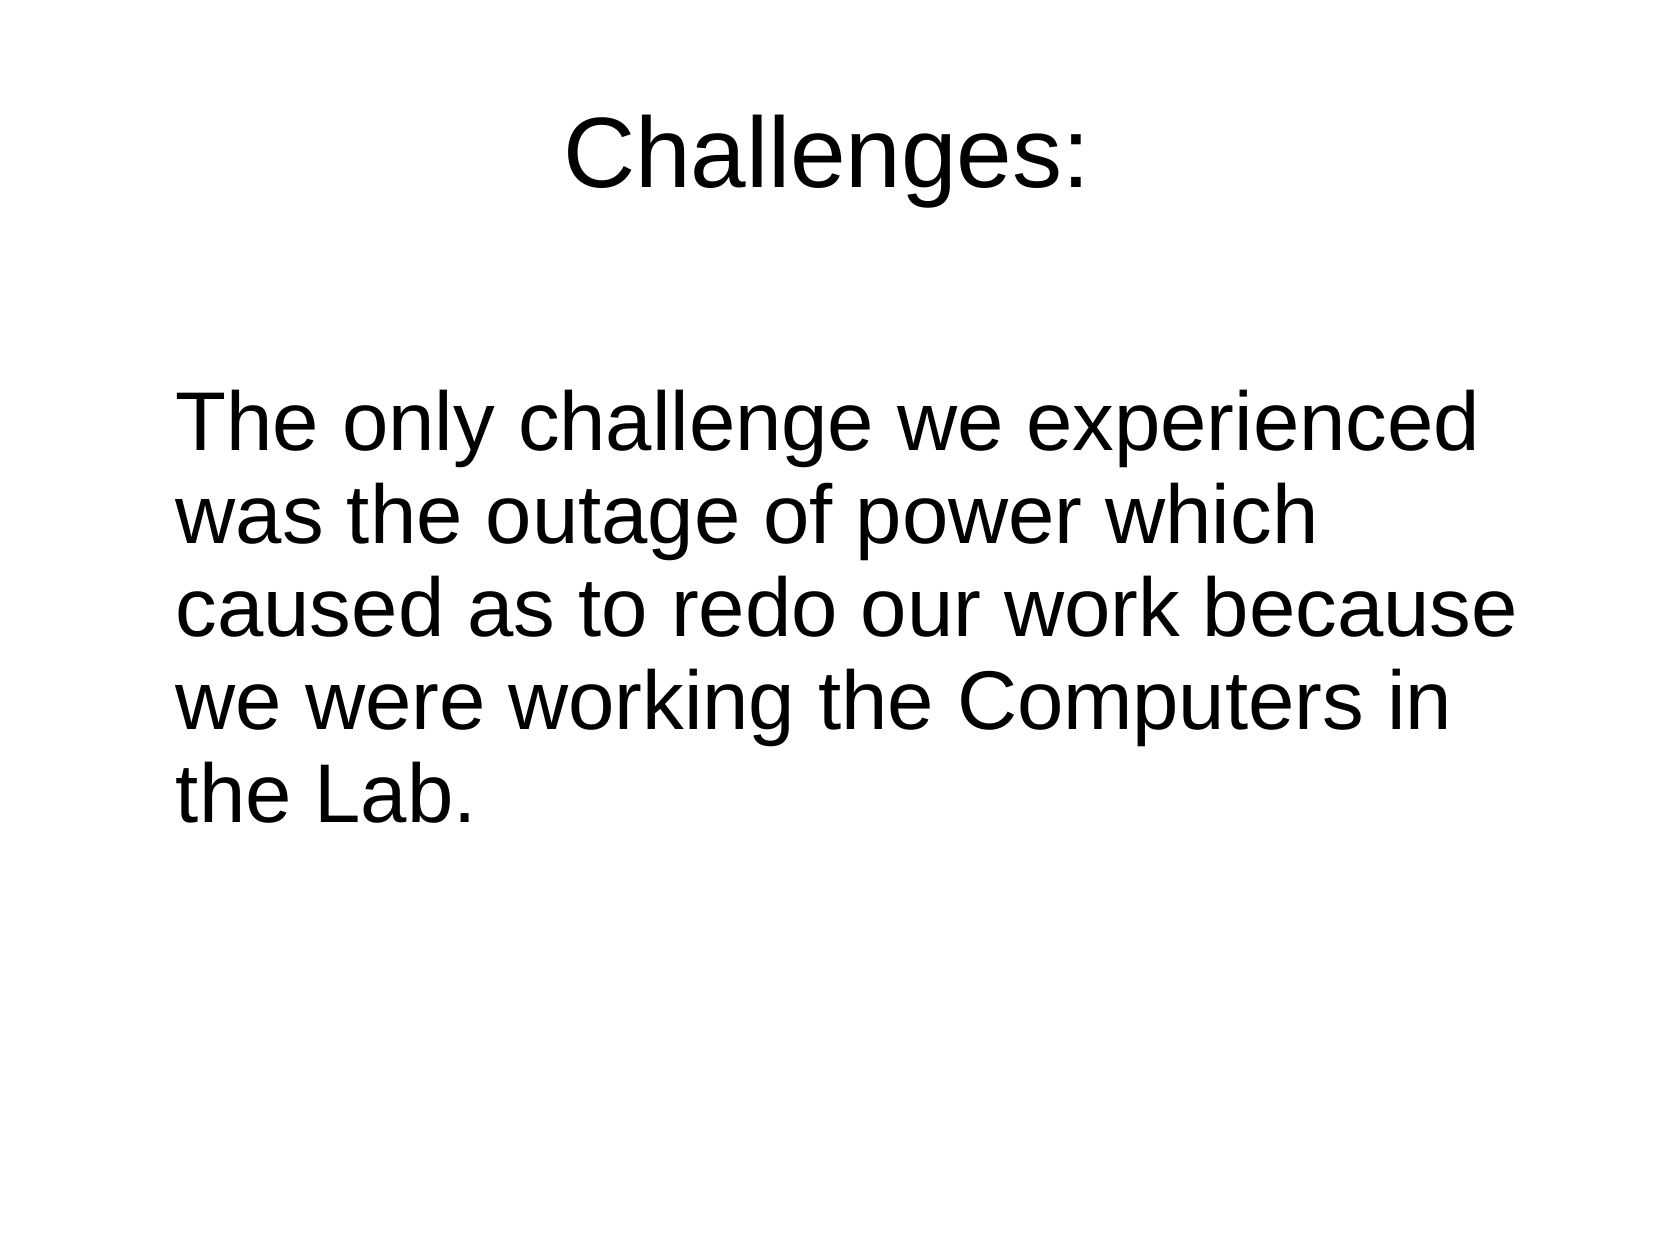

# Challenges:
The only challenge we experienced was the outage of power which caused as to redo our work because we were working the Computers in the Lab.